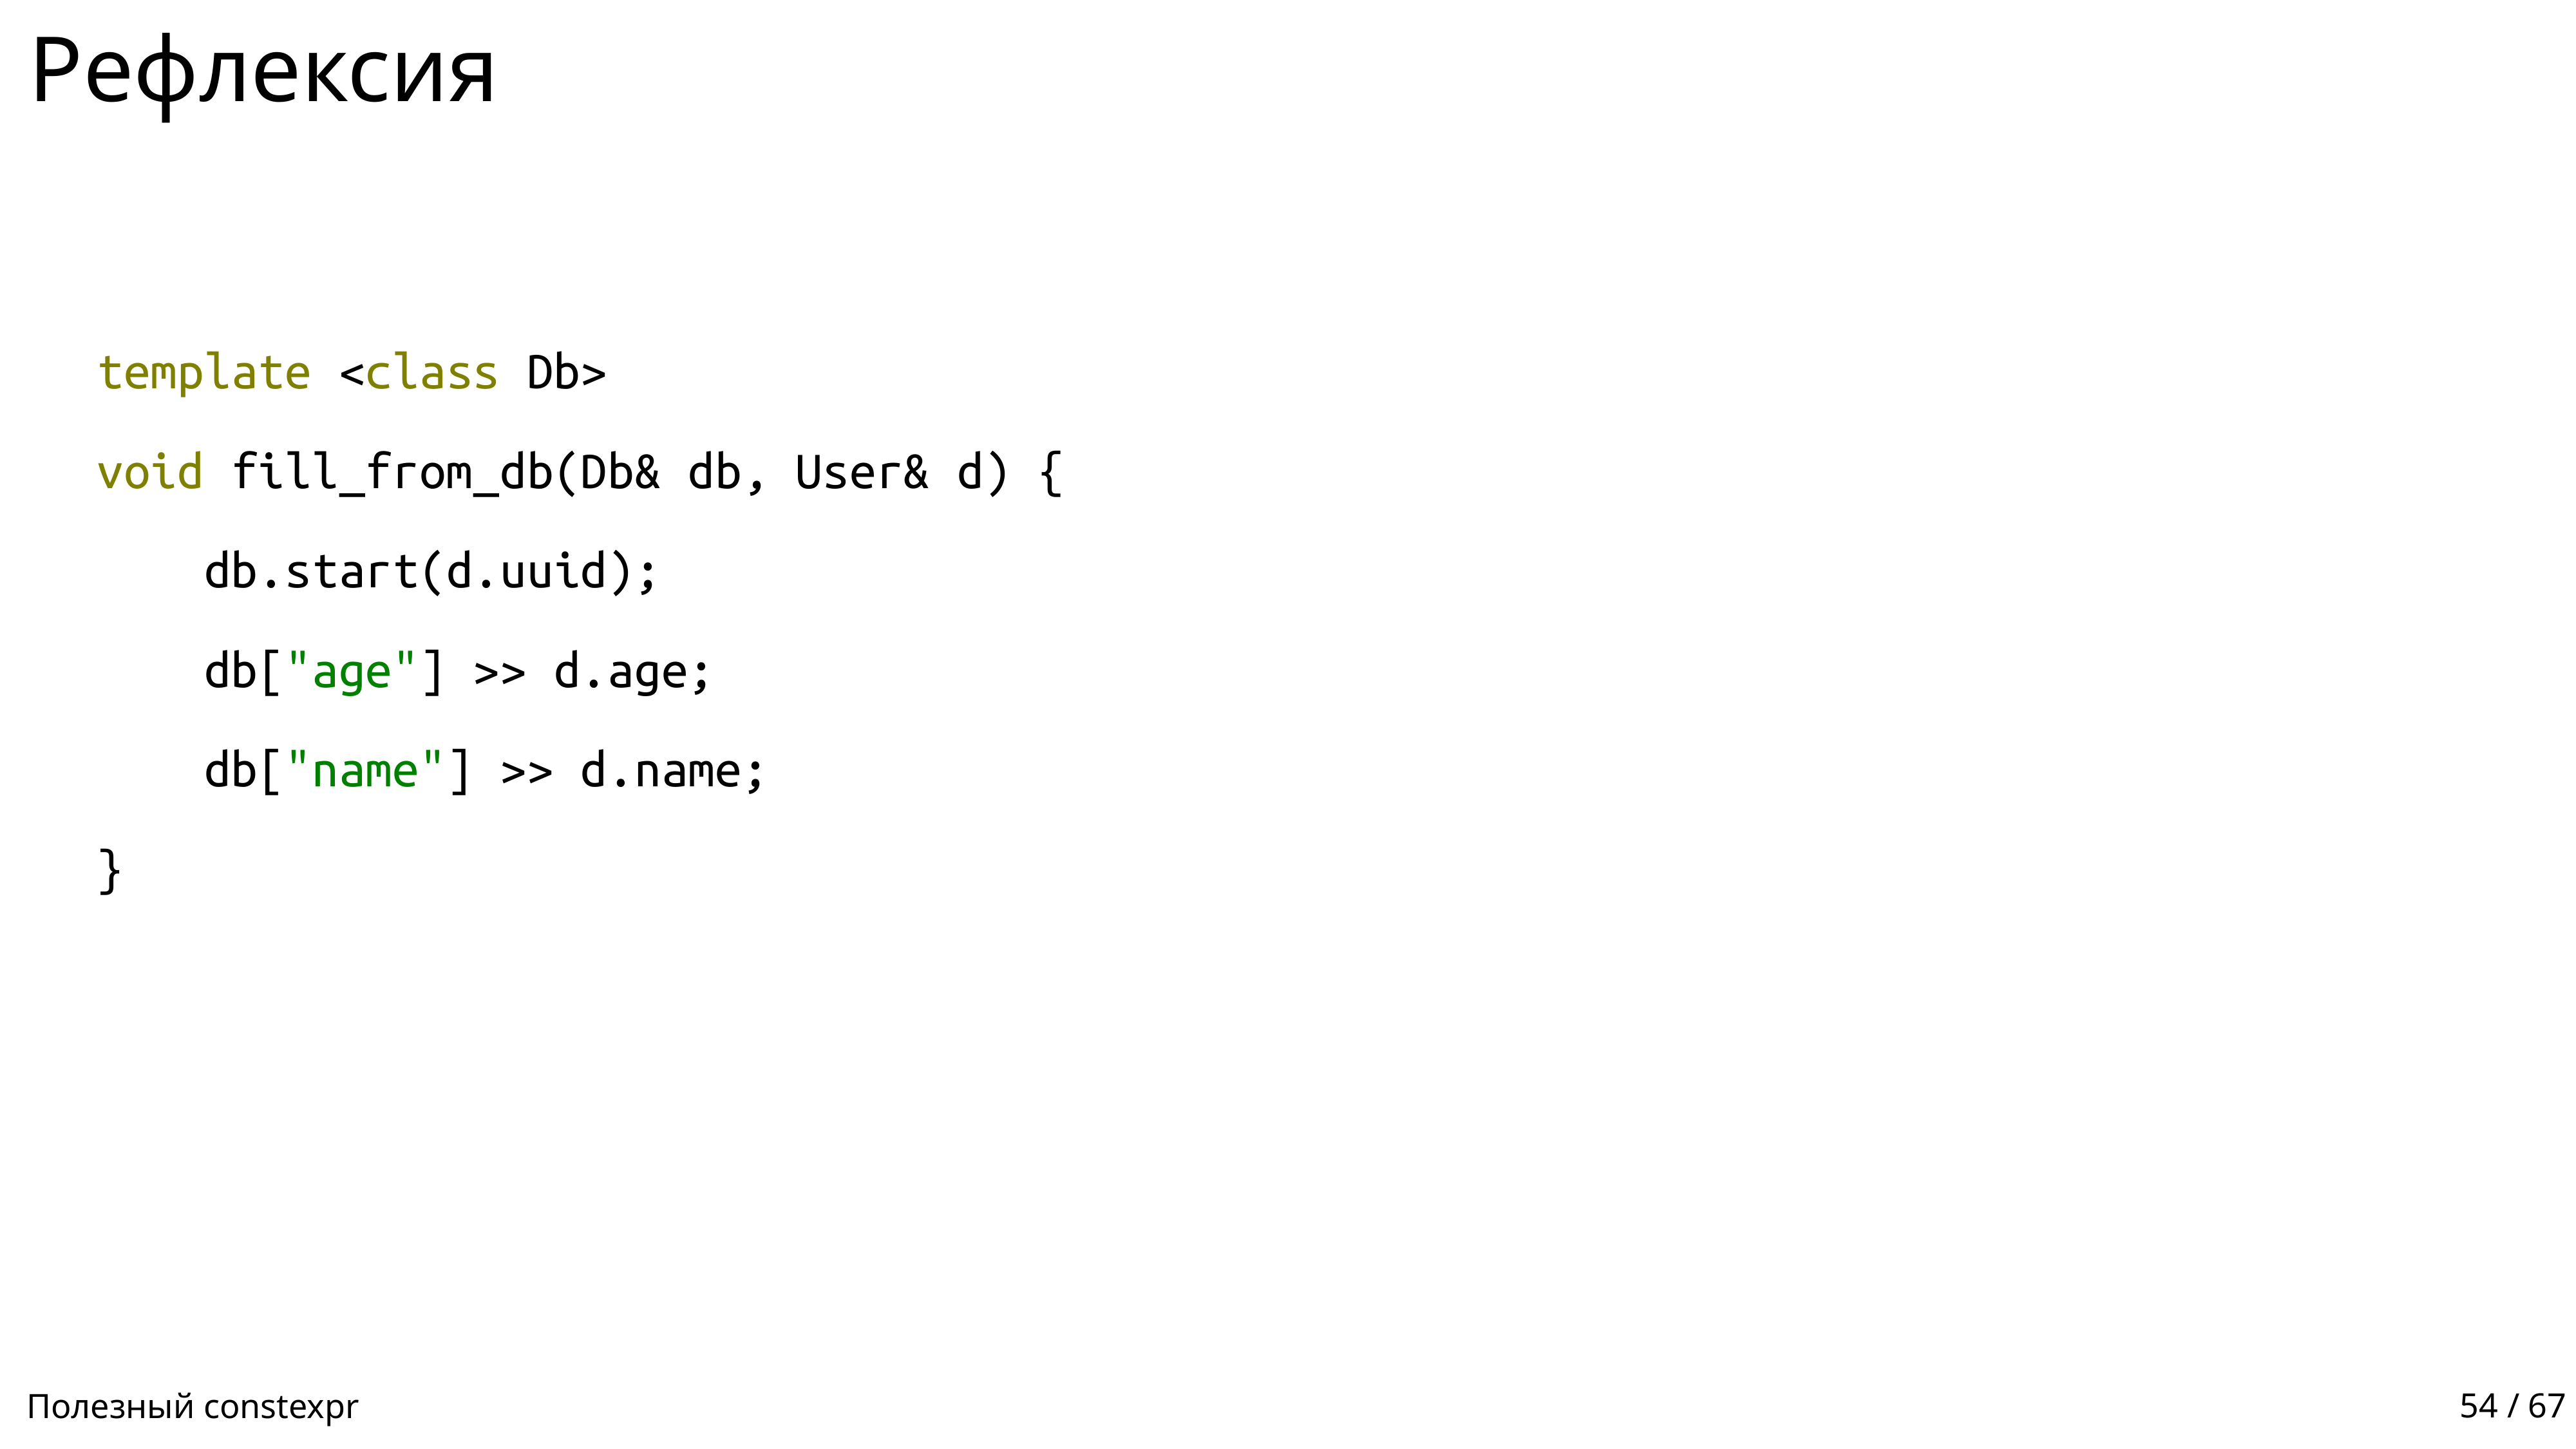

# Рефлексия
template <class Db>
void fill_from_db(Db& db, User& d) {
 db.start(d.uuid);
 db["age"] >> d.age;
 db["name"] >> d.name;
}
Полезный constexpr